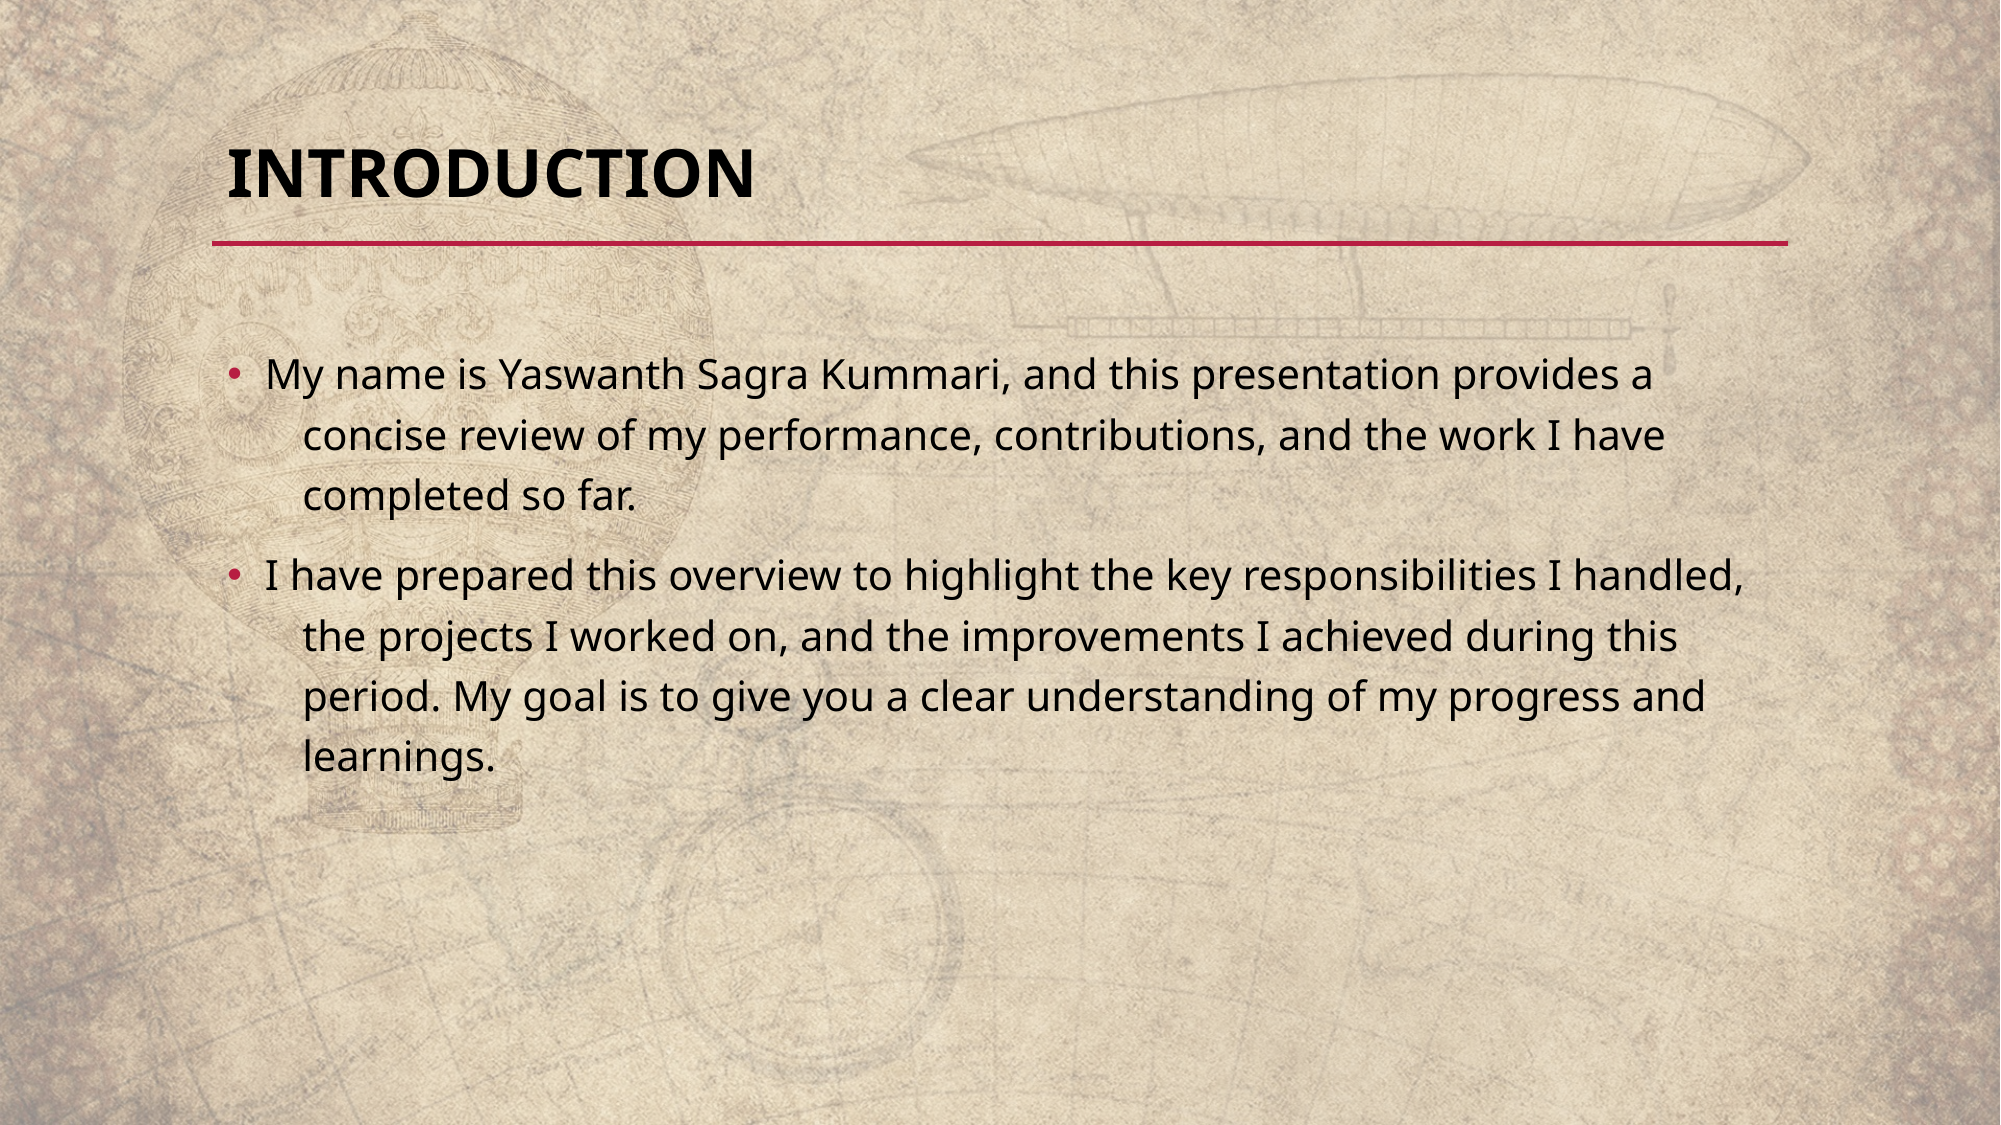

introduction
# My name is Yaswanth Sagra Kummari, and this presentation provides a concise review of my performance, contributions, and the work I have completed so far.
I have prepared this overview to highlight the key responsibilities I handled, the projects I worked on, and the improvements I achieved during this period. My goal is to give you a clear understanding of my progress and learnings.